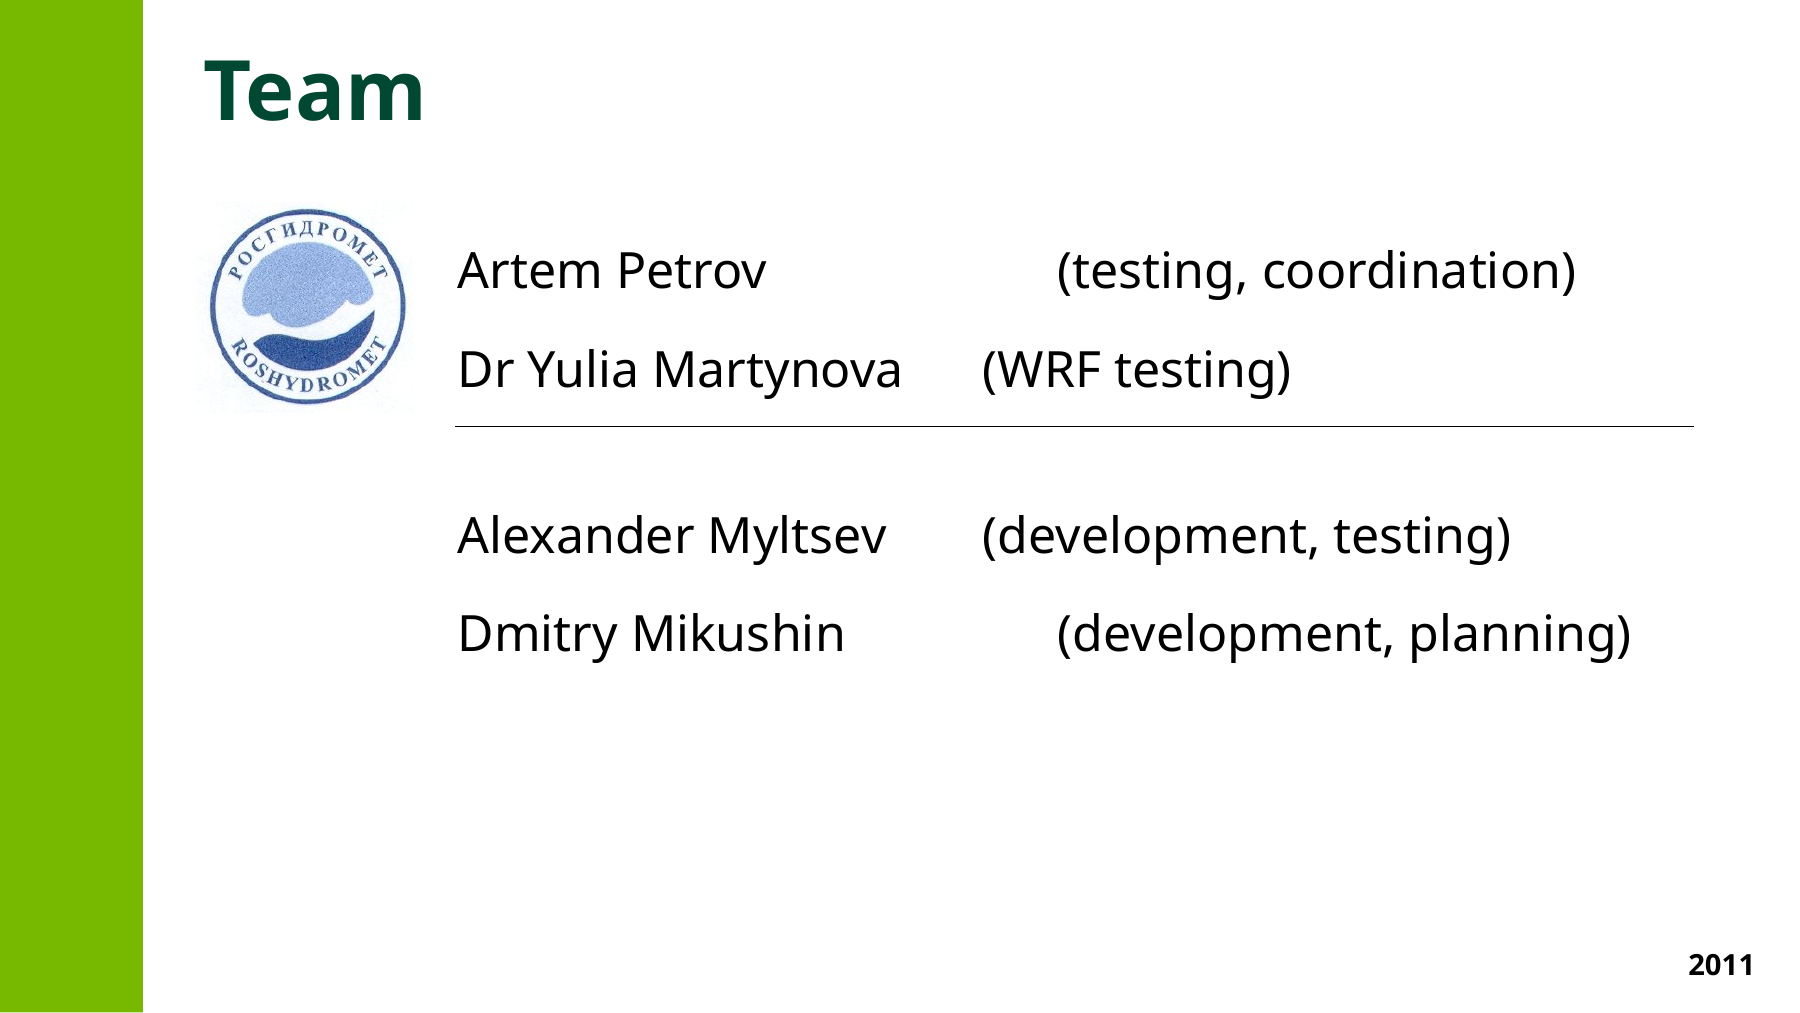

# Team
Artem Petrov				(testing, coordination)
Dr Yulia Martynova		(WRF testing)
Alexander Myltsev		(development, testing)
Dmitry Mikushin			(development, planning)